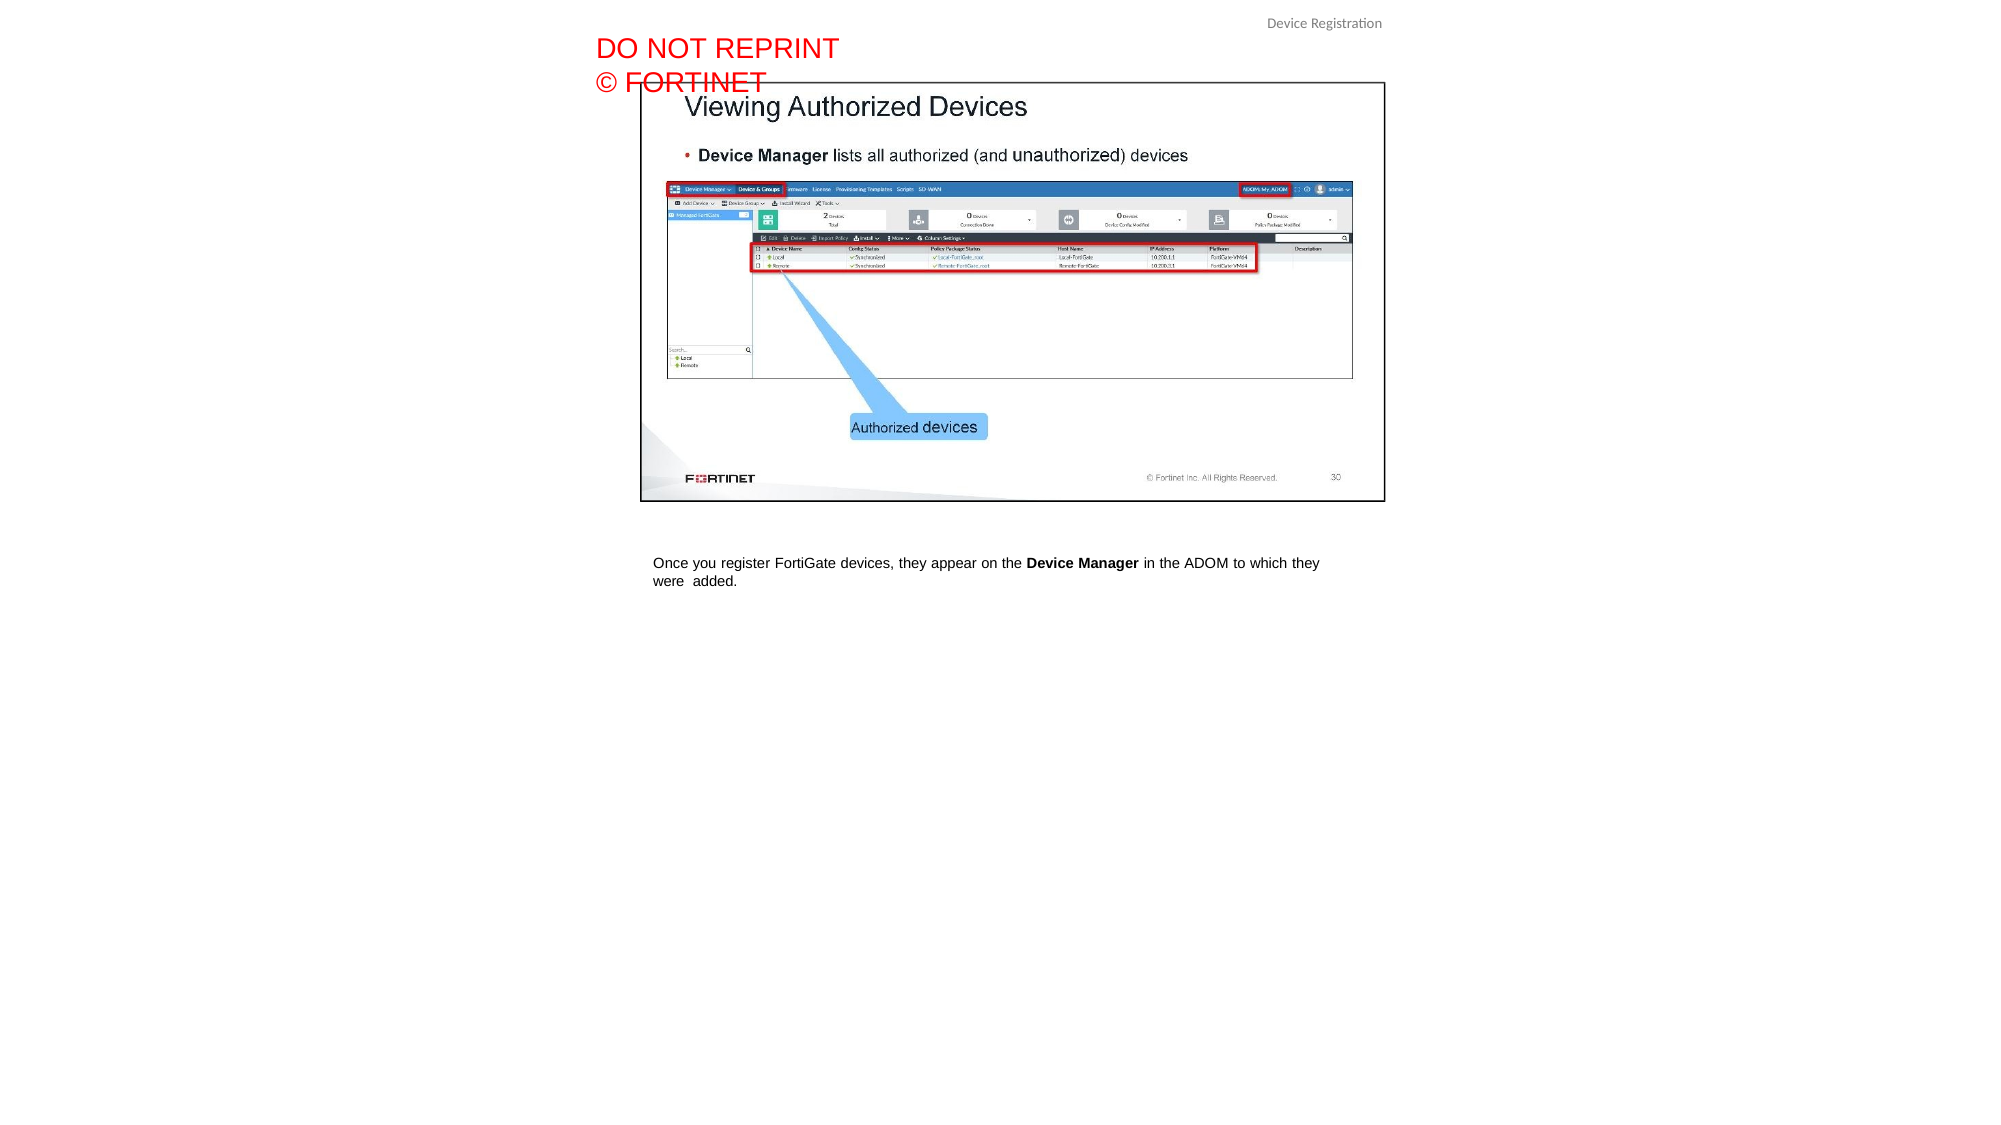

Device Registration
DO NOT REPRINT
© FORTINET
Once you register FortiGate devices, they appear on the Device Manager in the ADOM to which they were added.
FortiManager 6.2 Study Guide